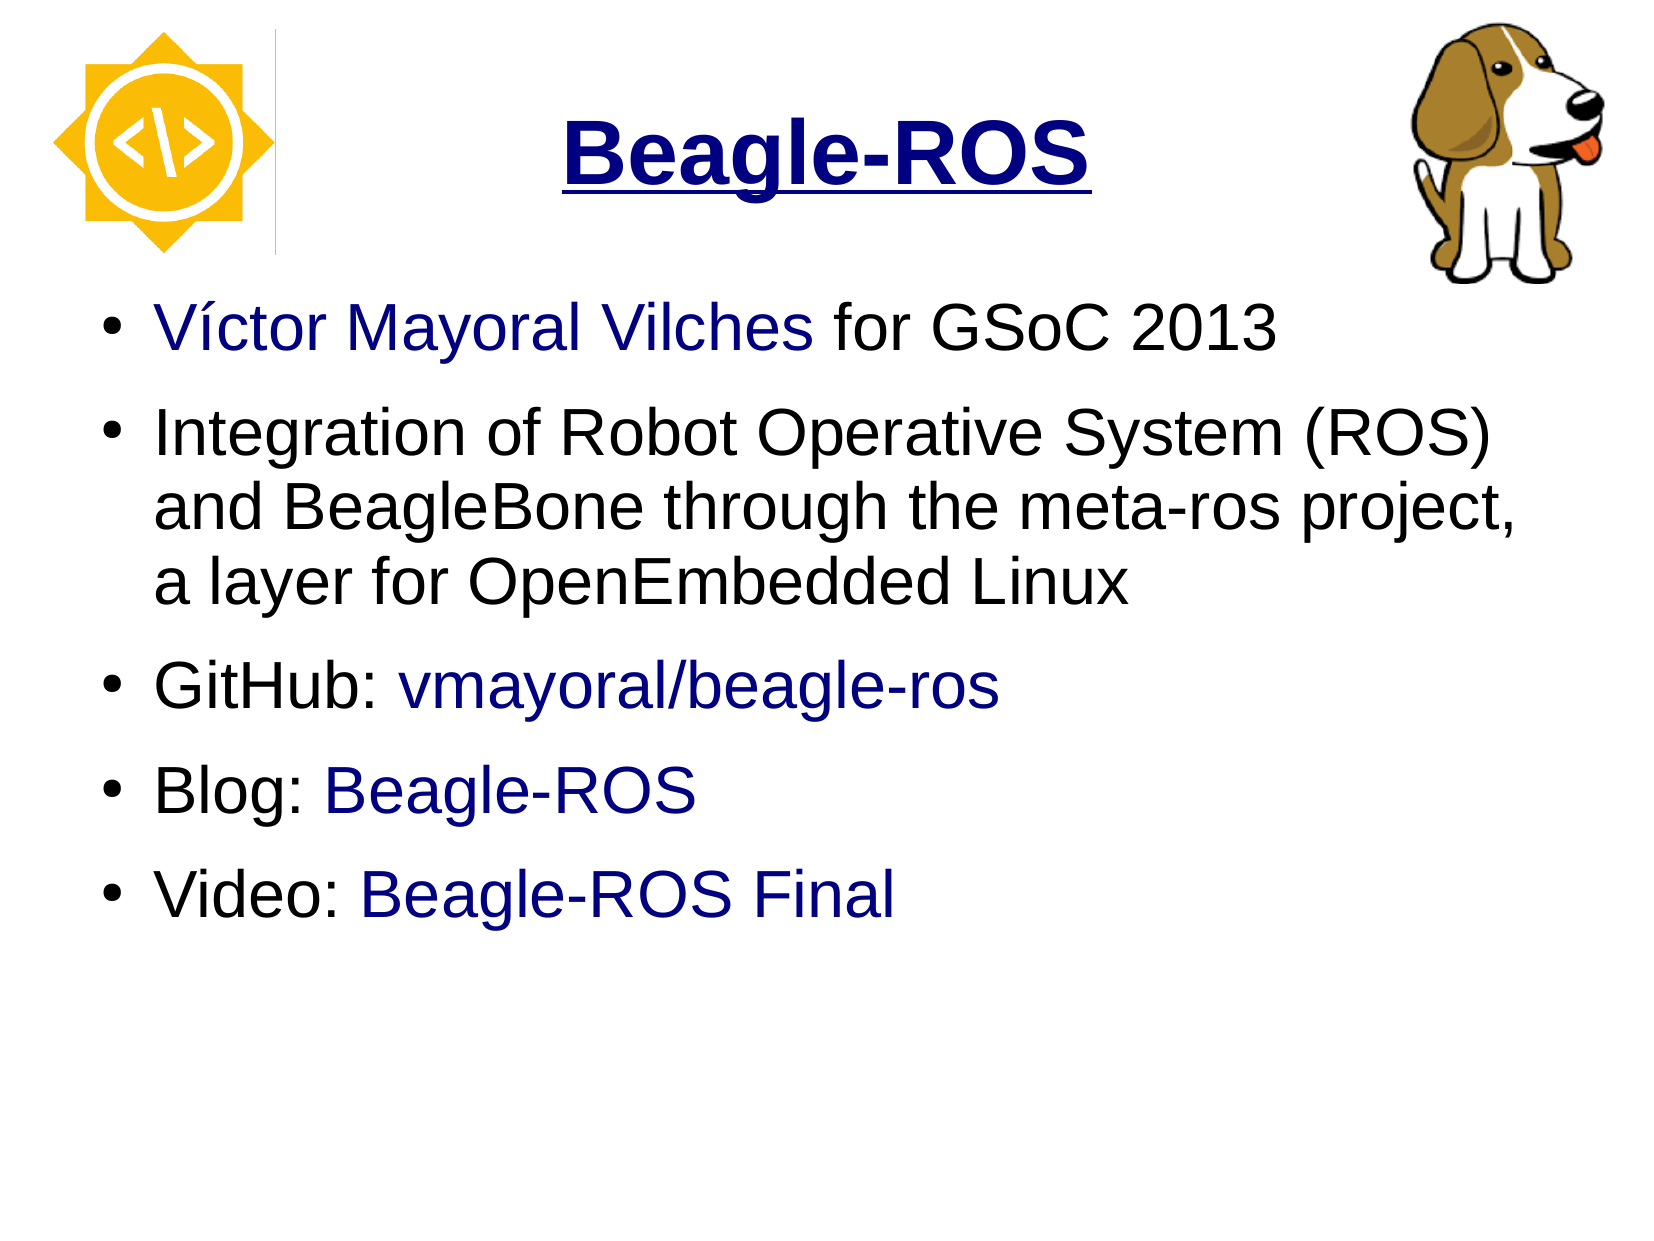

# Beagle-ROS
Víctor Mayoral Vilches for GSoC 2013
Integration of Robot Operative System (ROS) and BeagleBone through the meta-ros project, a layer for OpenEmbedded Linux
GitHub: vmayoral/beagle-ros
Blog: Beagle-ROS
Video: Beagle-ROS Final